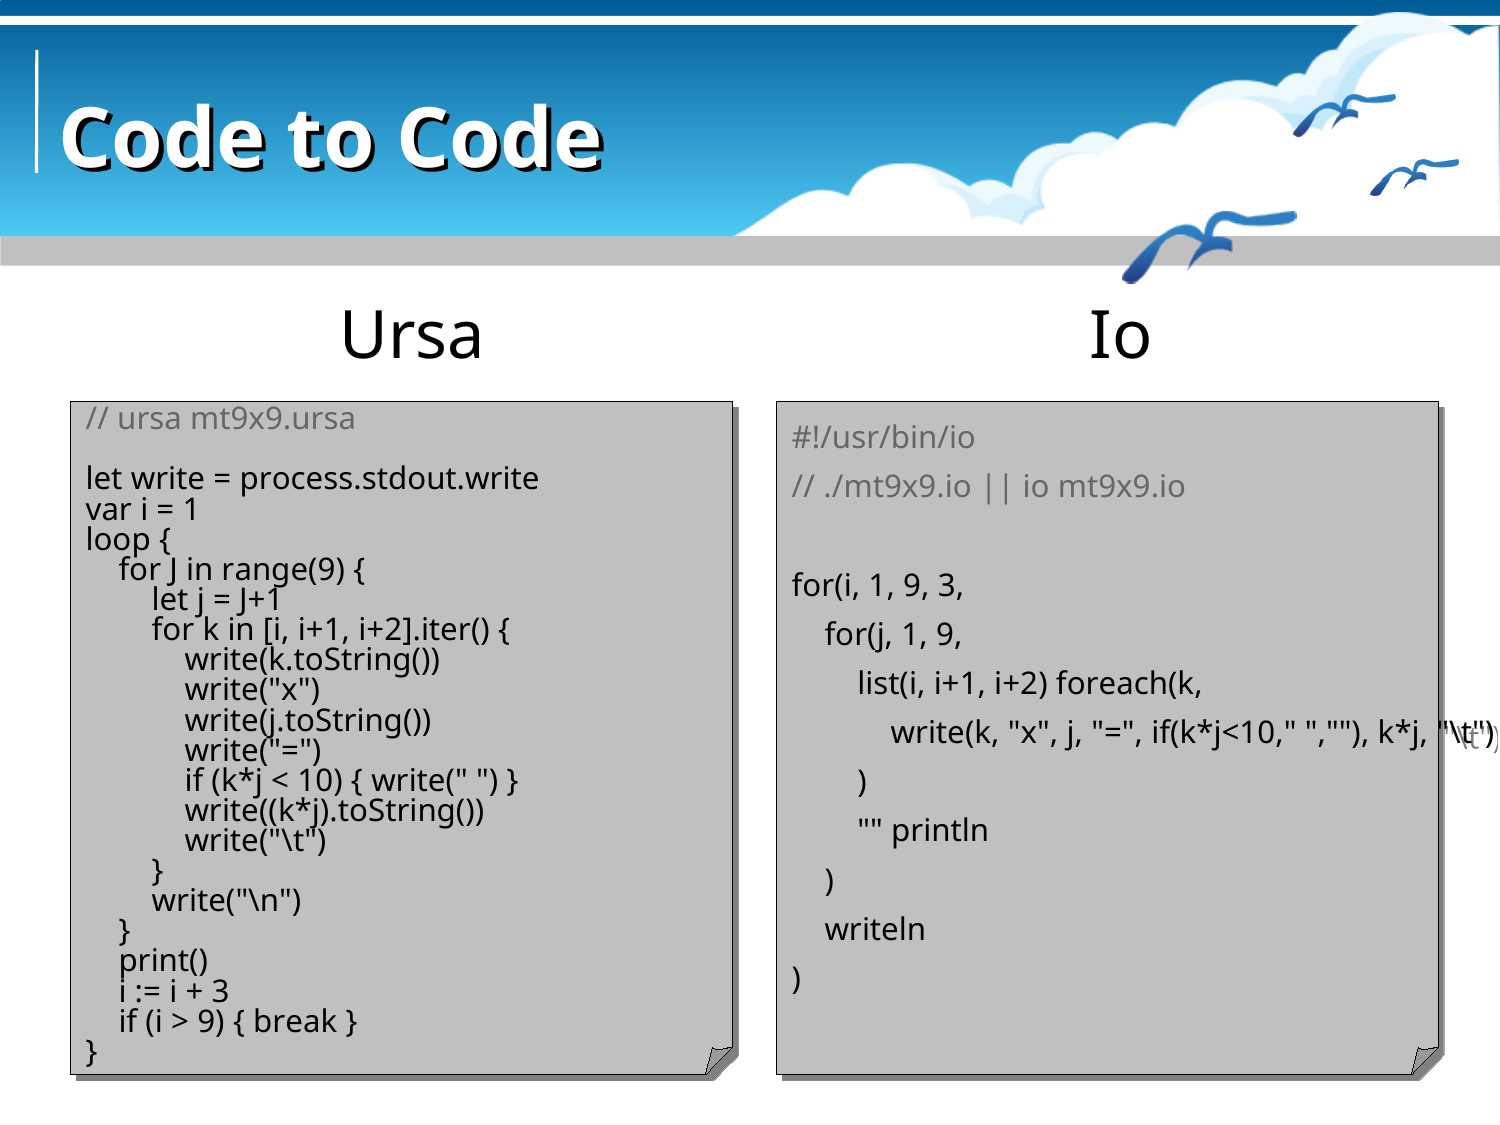

# Code to Code
Io
Ursa
// ursa mt9x9.ursa
let write = process.stdout.write
var i = 1
loop {
 for J in range(9) {
 let j = J+1
 for k in [i, i+1, i+2].iter() {
 write(k.toString())
 write("x")
 write(j.toString())
 write("=")
 if (k*j < 10) { write(" ") }
 write((k*j).toString())
 write("\t")
 }
 write("\n")
 }
 print()
 i := i + 3
 if (i > 9) { break }
}
#!/usr/bin/io
// ./mt9x9.io || io mt9x9.io
for(i, 1, 9, 3,
 for(j, 1, 9,
 list(i, i+1, i+2) foreach(k,
 write(k, "x", j, "=", if(k*j<10," ",""), k*j, "\t")
 )
 "" println
 )
 writeln
)